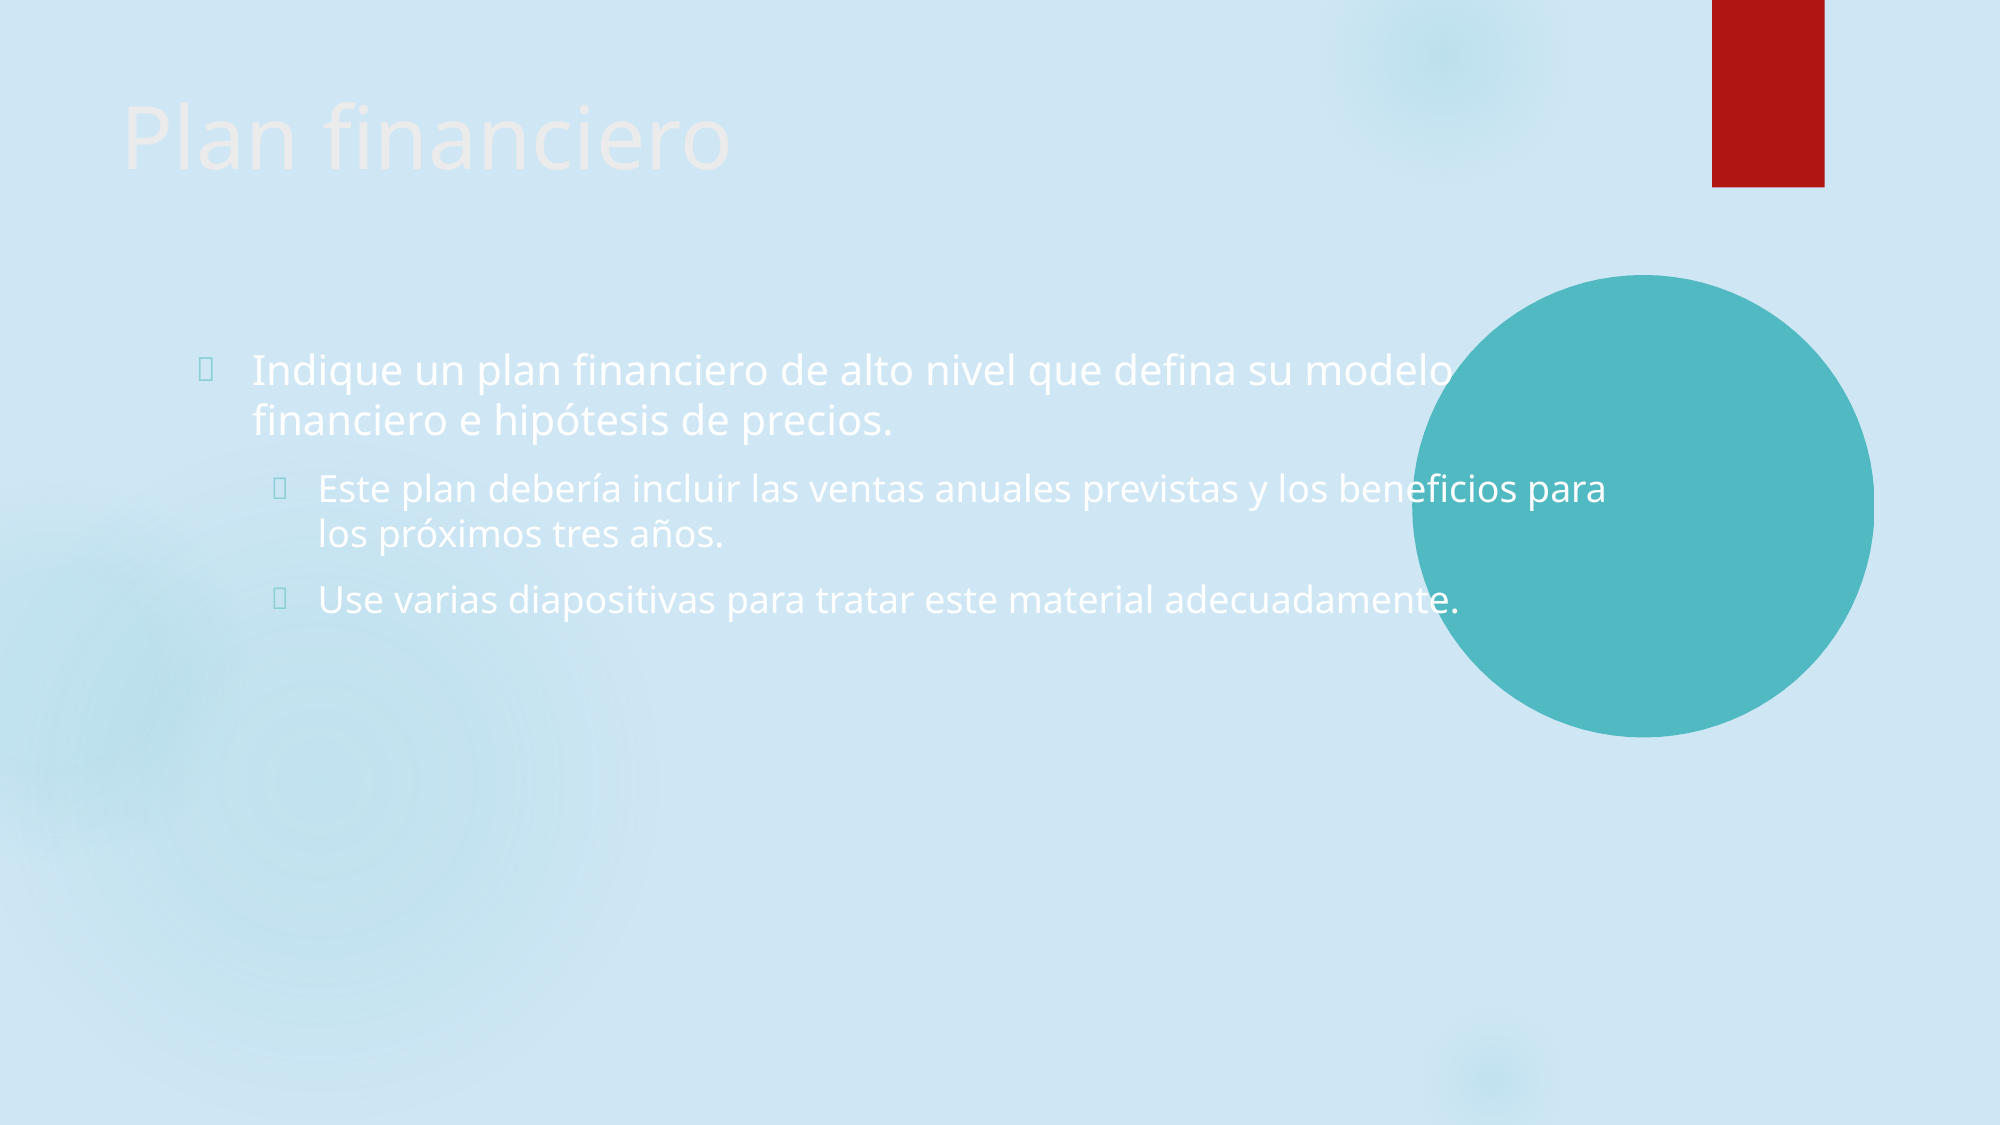

# Plan financiero
Indique un plan financiero de alto nivel que defina su modelo financiero e hipótesis de precios.
Este plan debería incluir las ventas anuales previstas y los beneficios para los próximos tres años.
Use varias diapositivas para tratar este material adecuadamente.